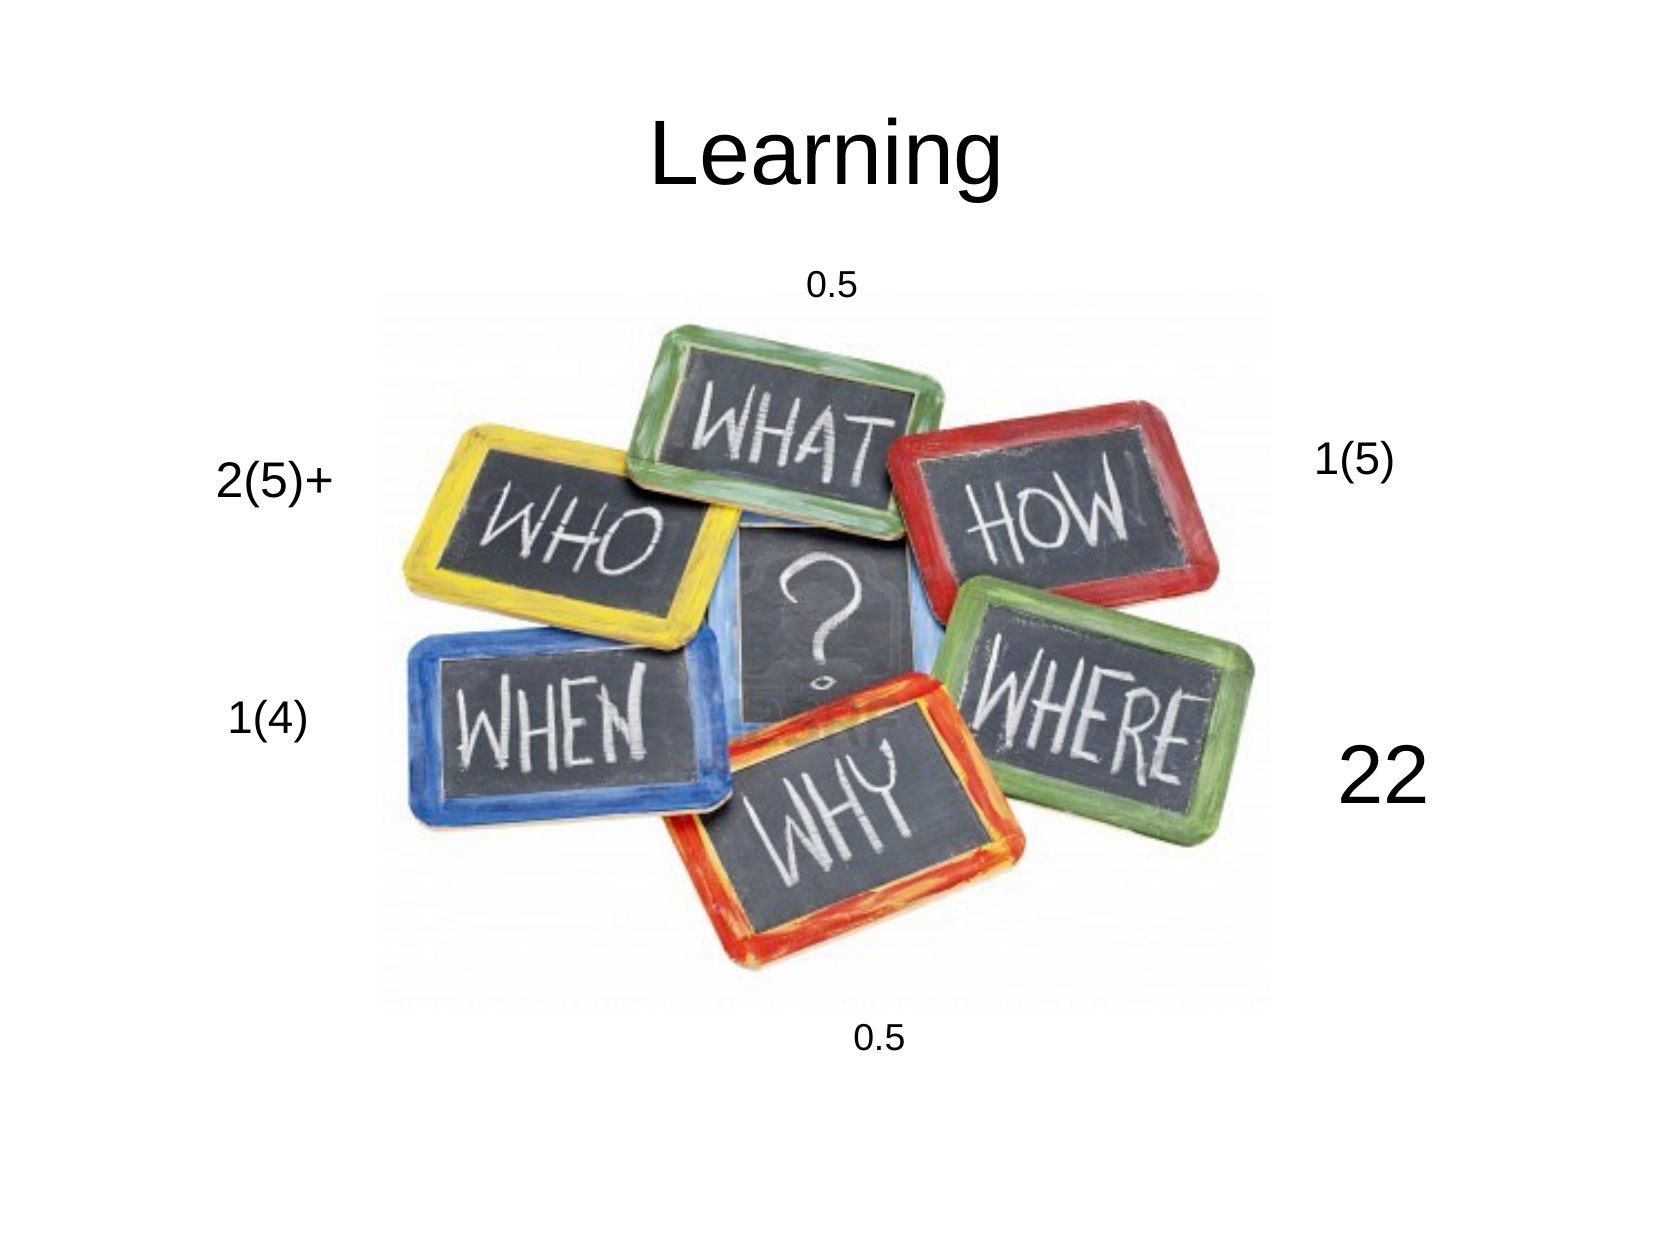

# Learning
0.5
1(5)
2(5)+
1(4)
22
0.5